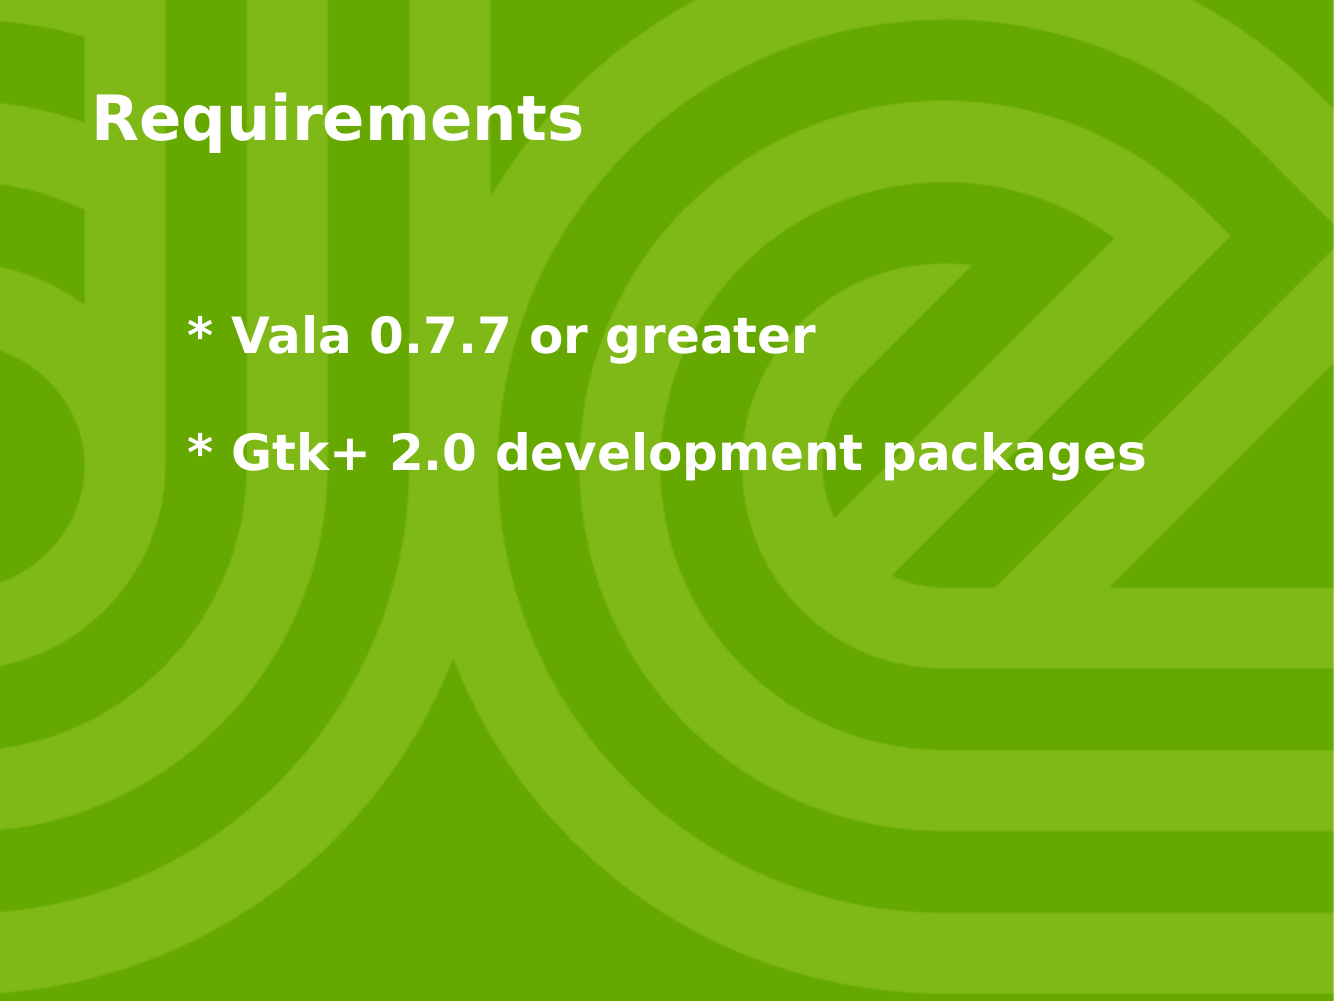

Requirements
* Vala 0.7.7 or greater
* Gtk+ 2.0 development packages